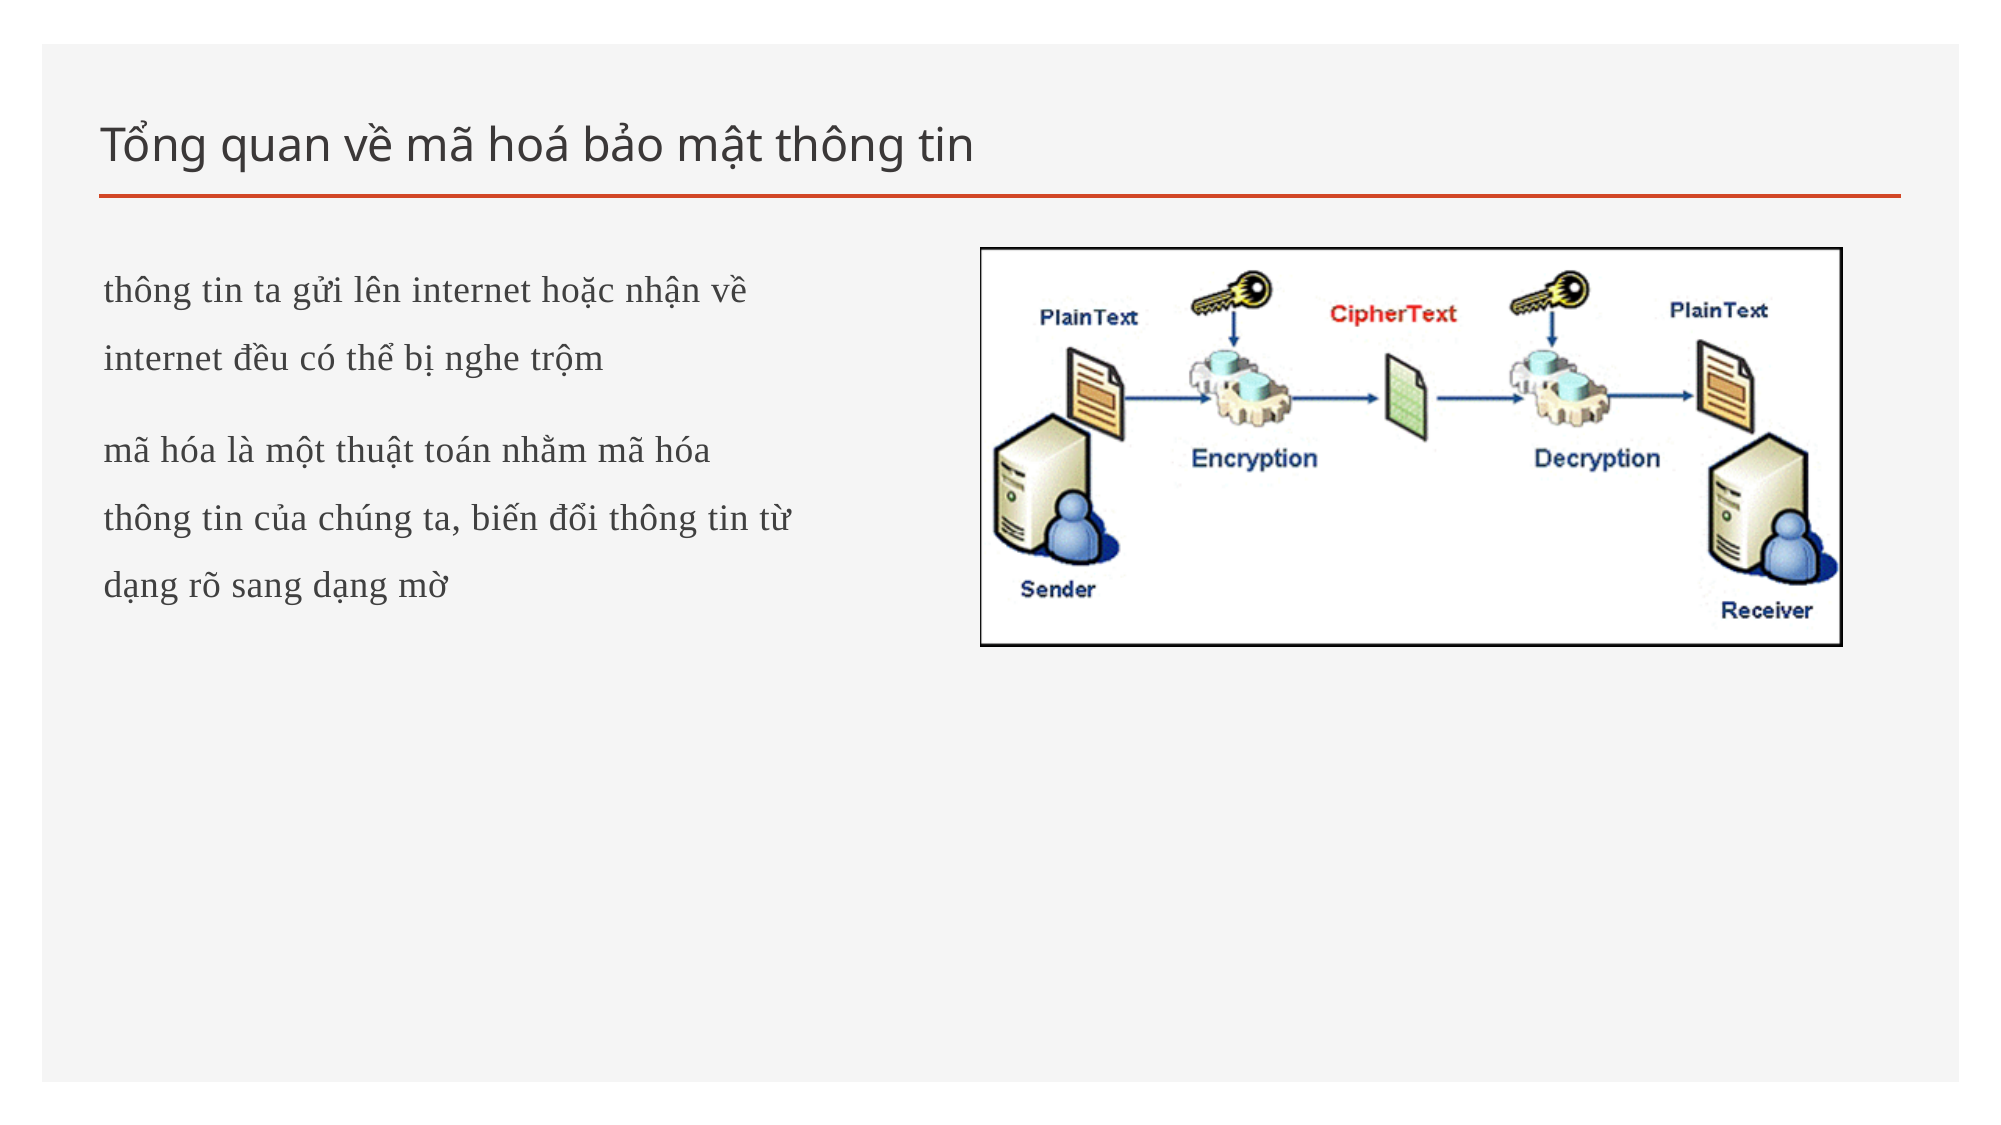

# Tổng quan về mã hoá bảo mật thông tin
thông tin ta gửi lên internet hoặc nhận về internet đều có thể bị nghe trộm
mã hóa là một thuật toán nhằm mã hóa thông tin của chúng ta, biến đổi thông tin từ dạng rõ sang dạng mờ